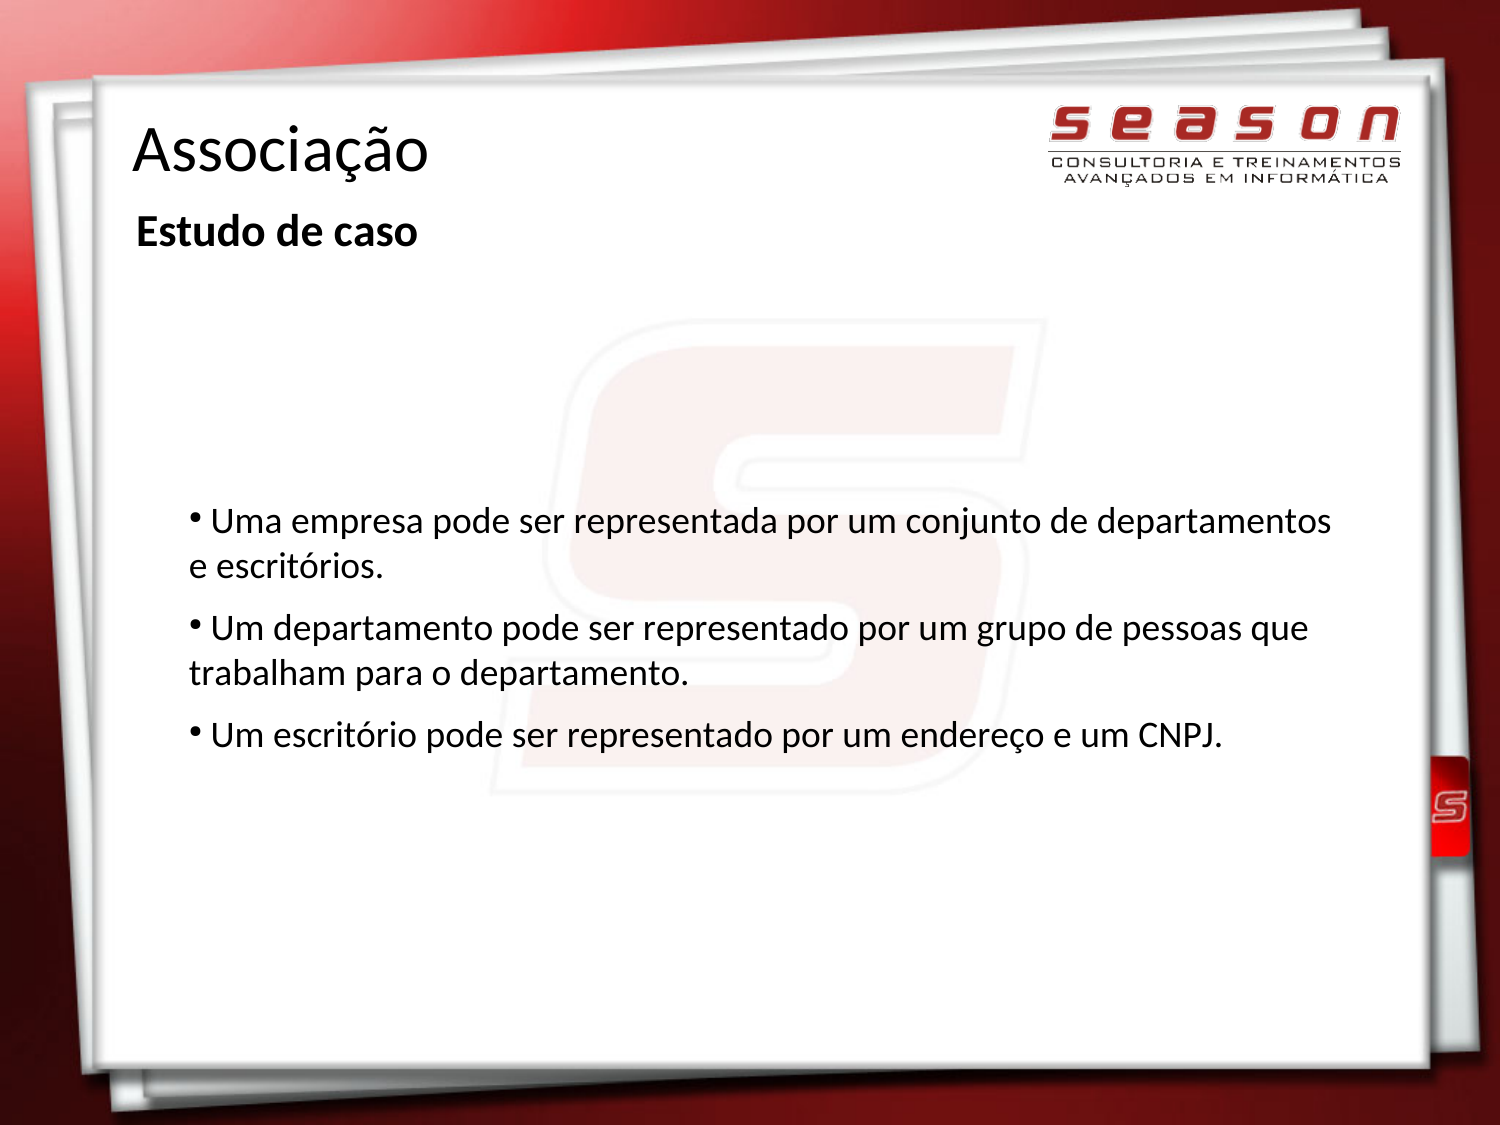

# Associação
Estudo de caso
 Uma empresa pode ser representada por um conjunto de departamentos e escritórios.
 Um departamento pode ser representado por um grupo de pessoas que trabalham para o departamento.
 Um escritório pode ser representado por um endereço e um CNPJ.